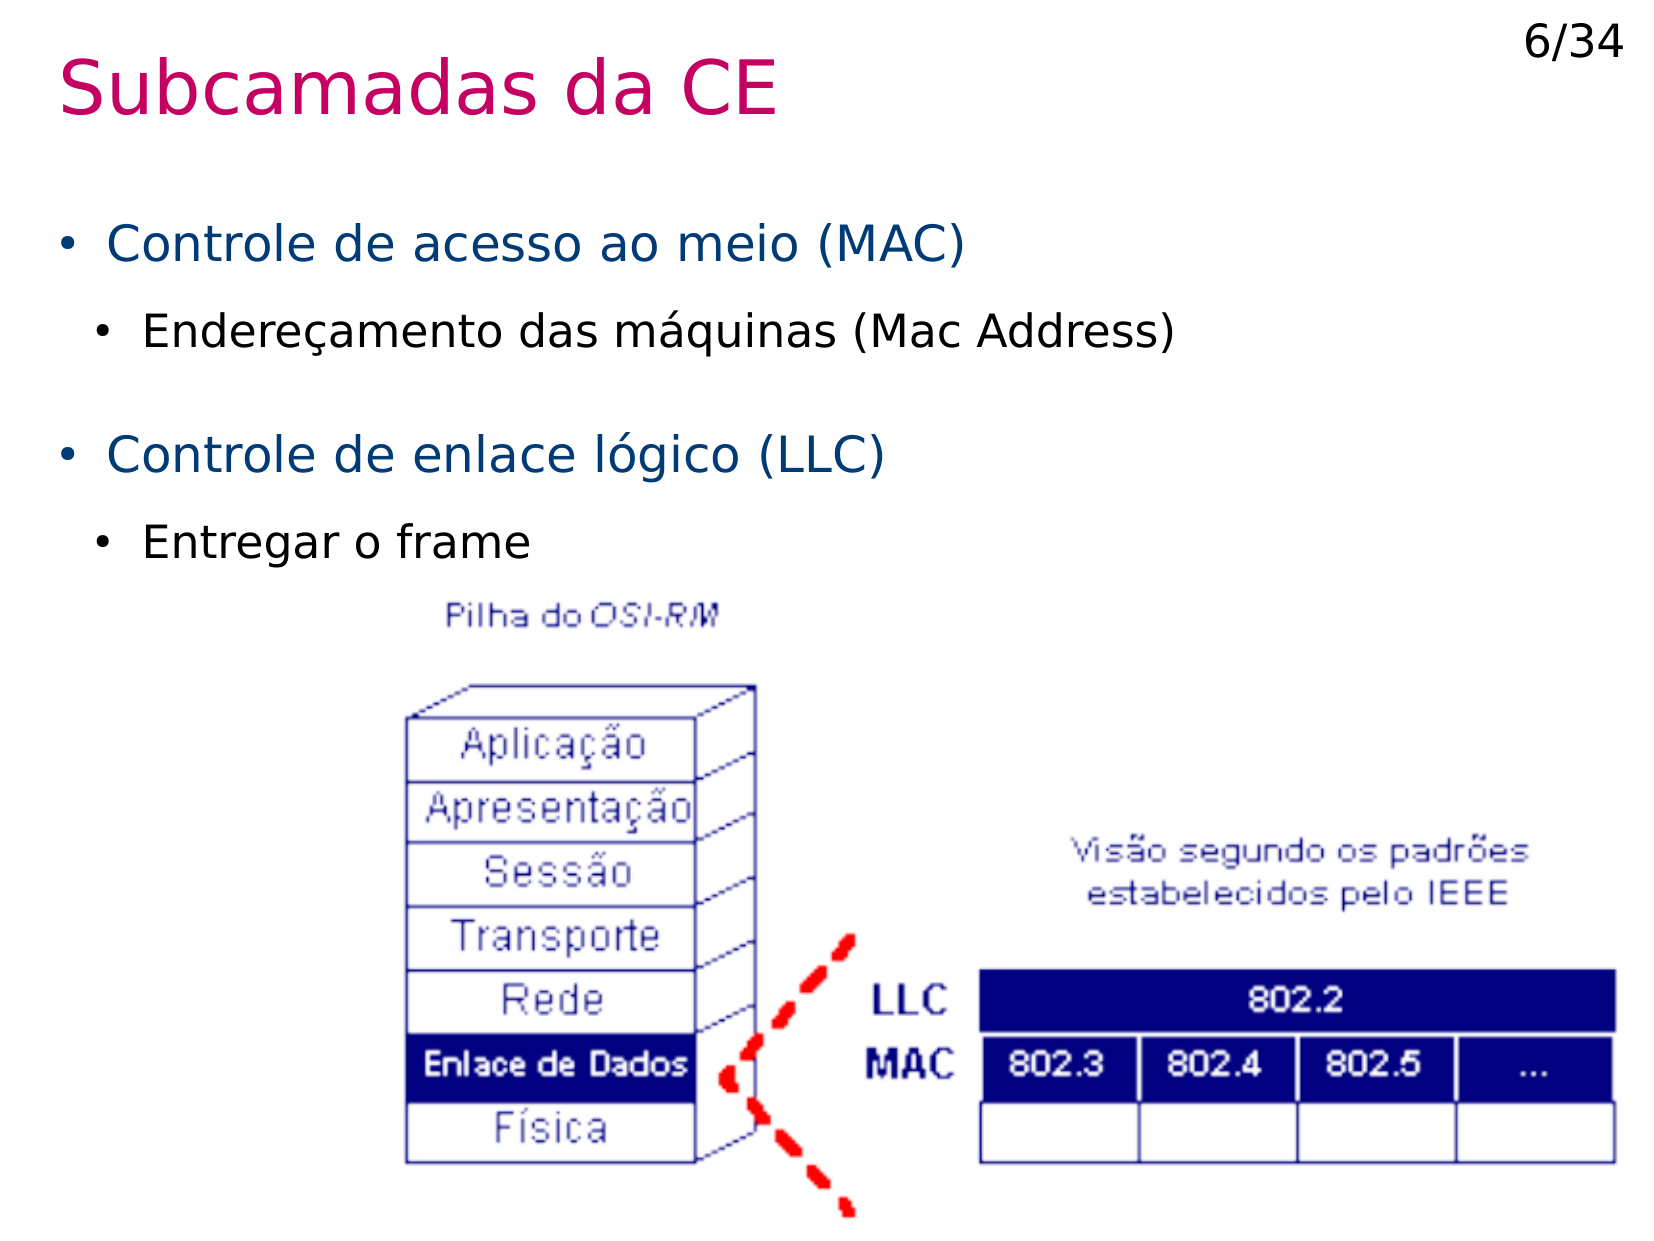

6
# Subcamadas da CE
Controle de acesso ao meio (MAC)
Endereçamento das máquinas (Mac Address)
Controle de enlace lógico (LLC)
Entregar o frame